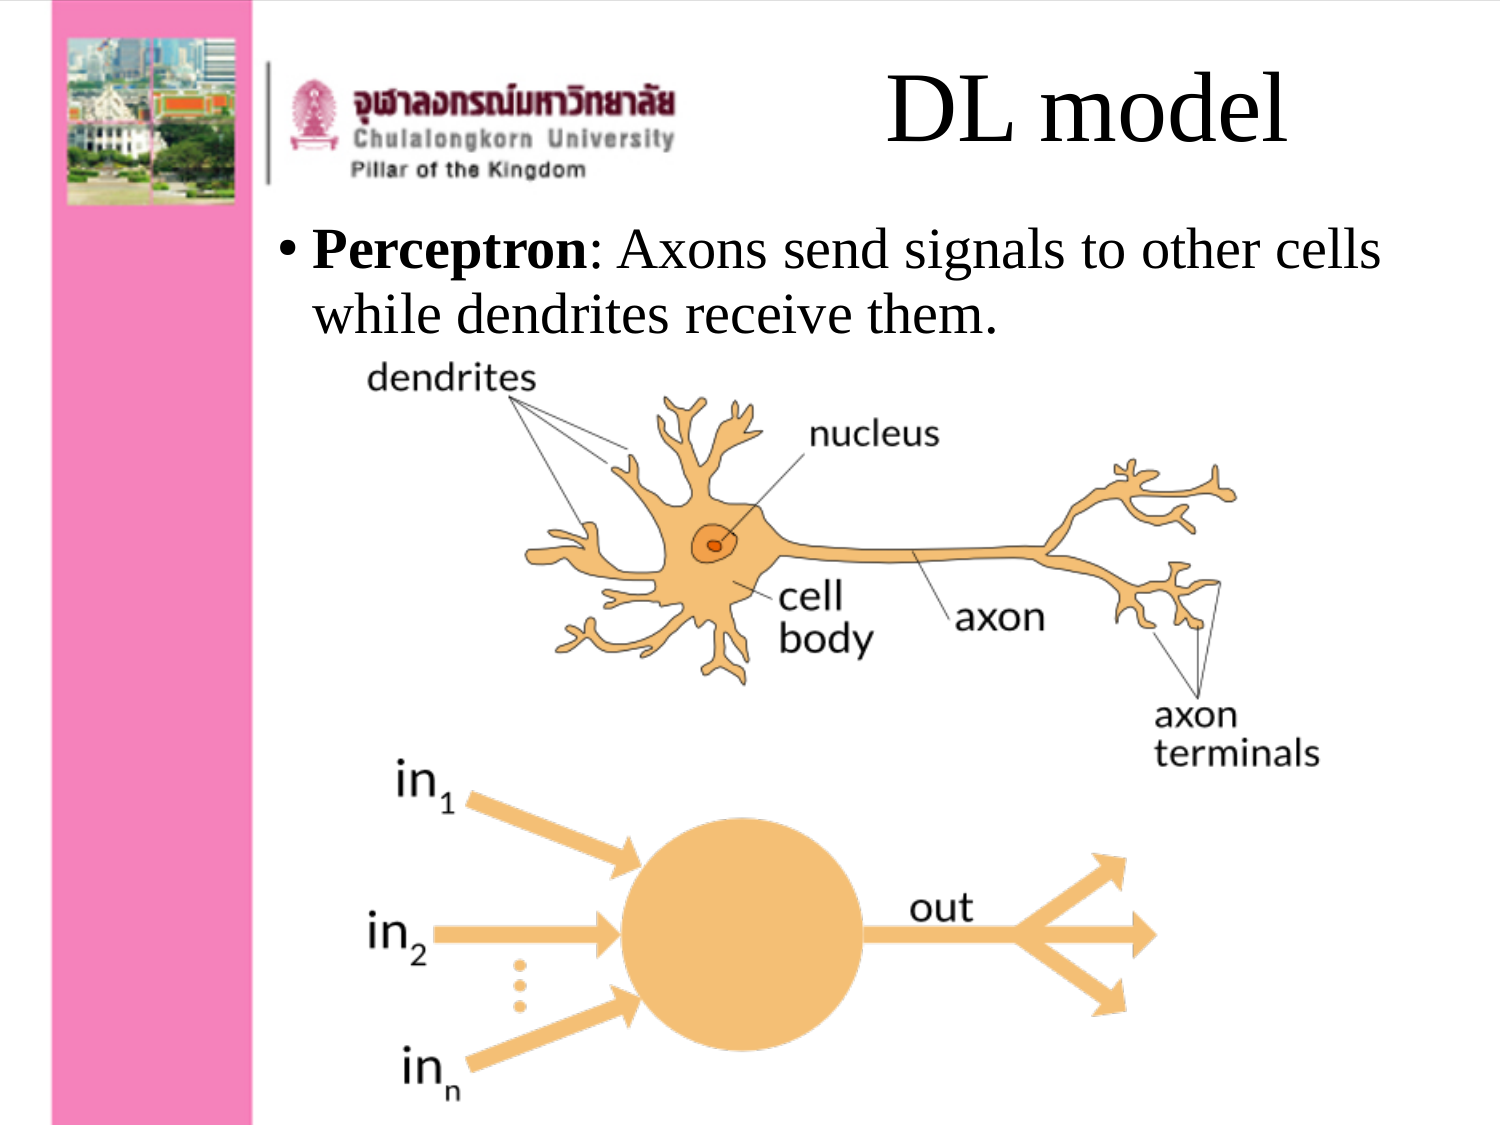

# DL model
Perceptron: Axons send signals to other cells while dendrites receive them.